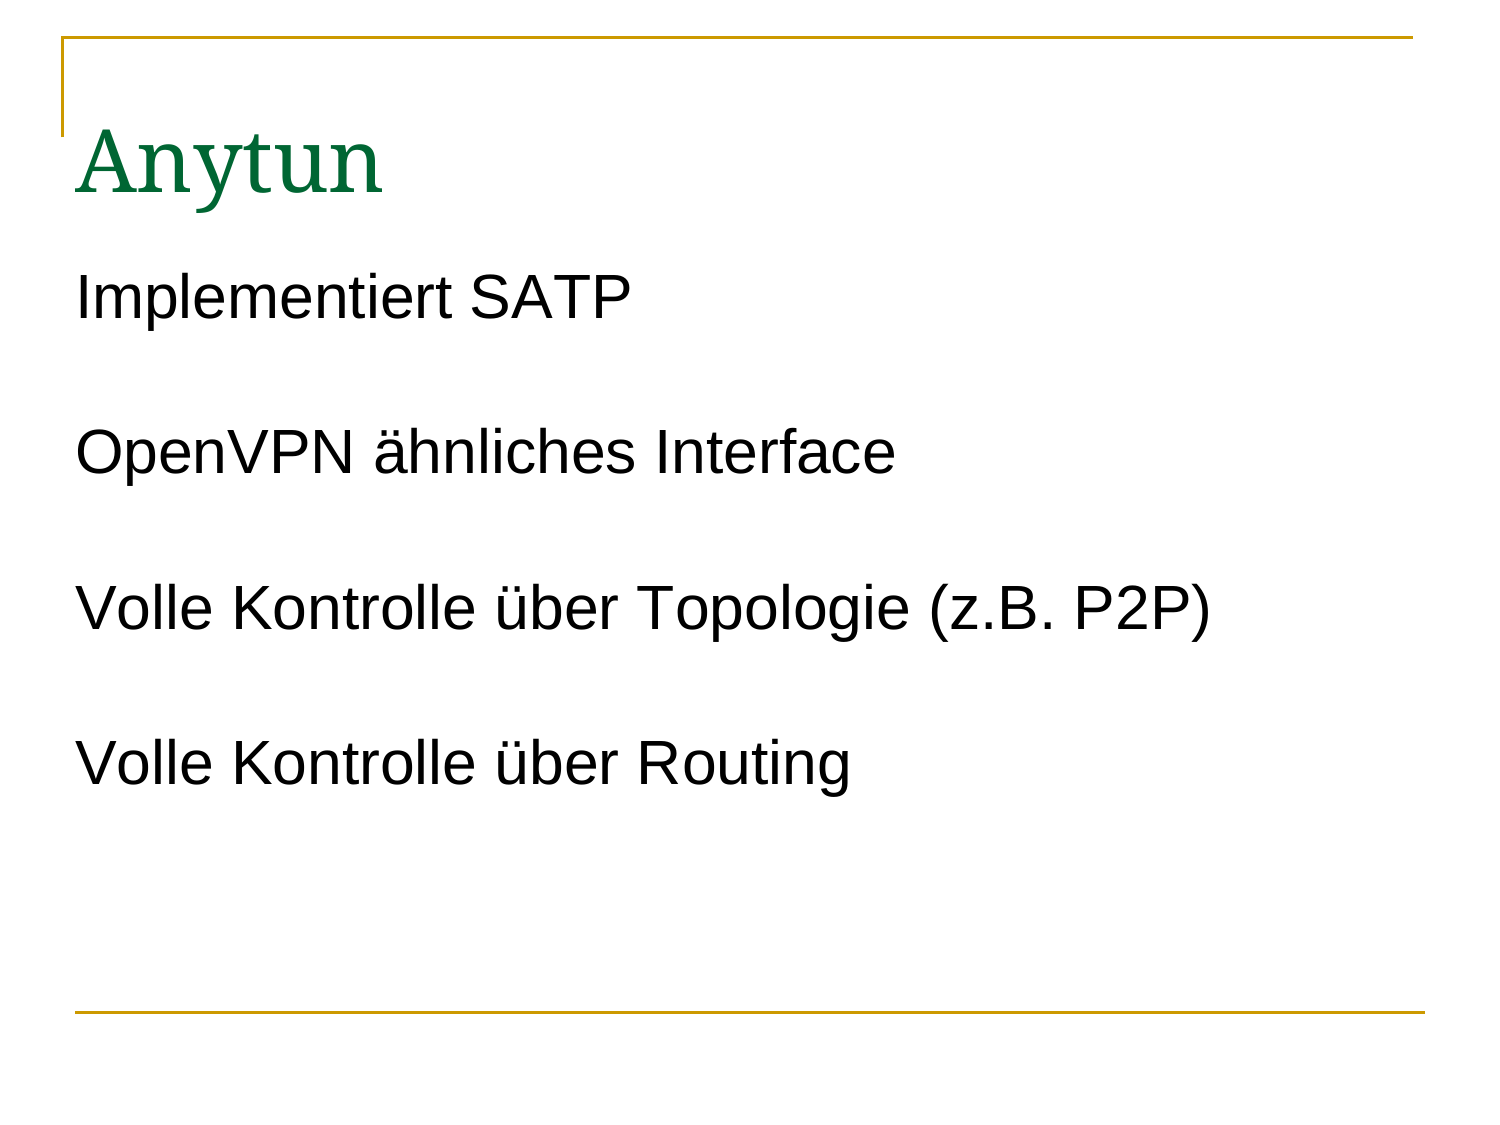

# Anytun
Implementiert SATP
OpenVPN ähnliches Interface
Volle Kontrolle über Topologie (z.B. P2P)
Volle Kontrolle über Routing